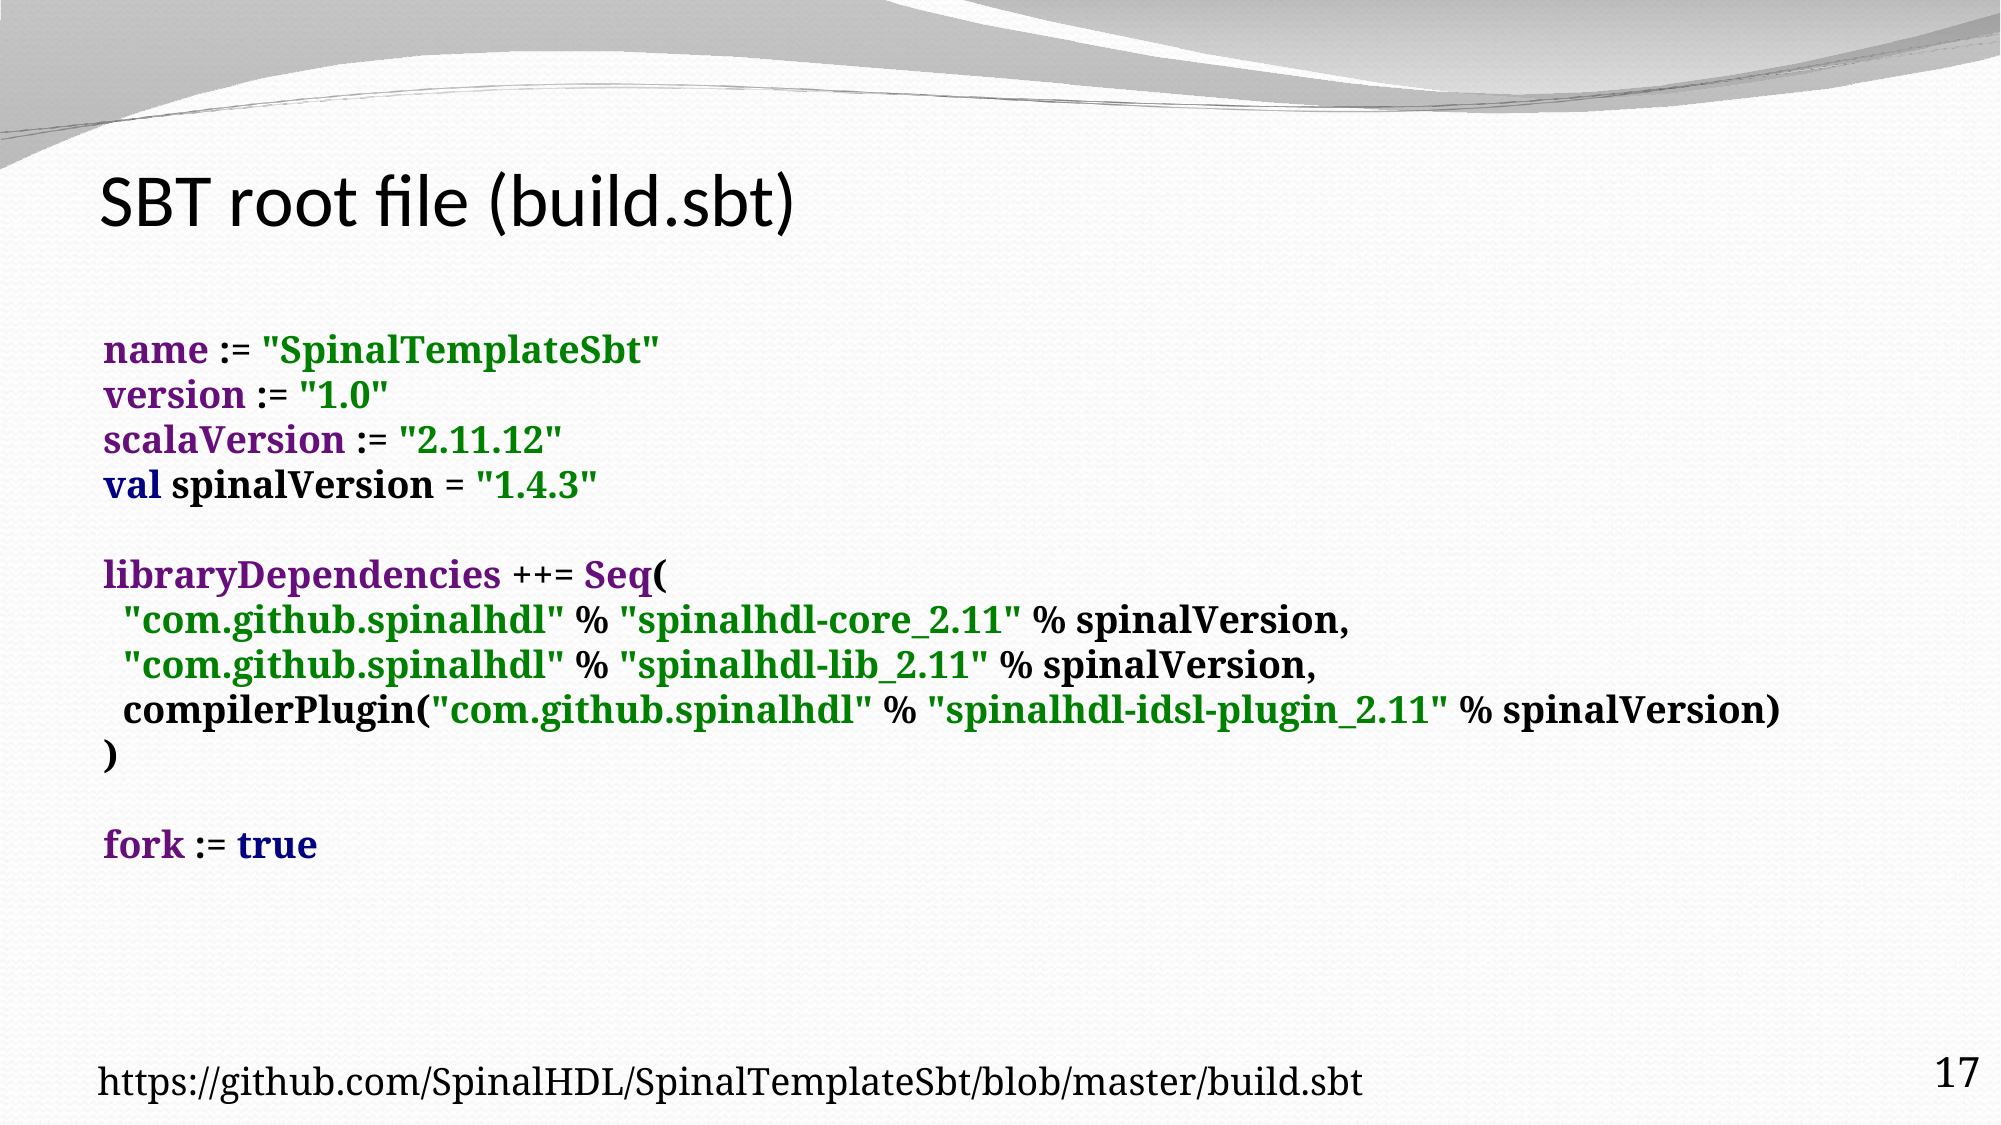

# SBT root file (build.sbt)
name := "SpinalTemplateSbt"
version := "1.0"
scalaVersion := "2.11.12"
val spinalVersion = "1.4.3"
libraryDependencies ++= Seq(
 "com.github.spinalhdl" % "spinalhdl-core_2.11" % spinalVersion,
 "com.github.spinalhdl" % "spinalhdl-lib_2.11" % spinalVersion,
 compilerPlugin("com.github.spinalhdl" % "spinalhdl-idsl-plugin_2.11" % spinalVersion)
)
fork := true
https://github.com/SpinalHDL/SpinalTemplateSbt/blob/master/build.sbt